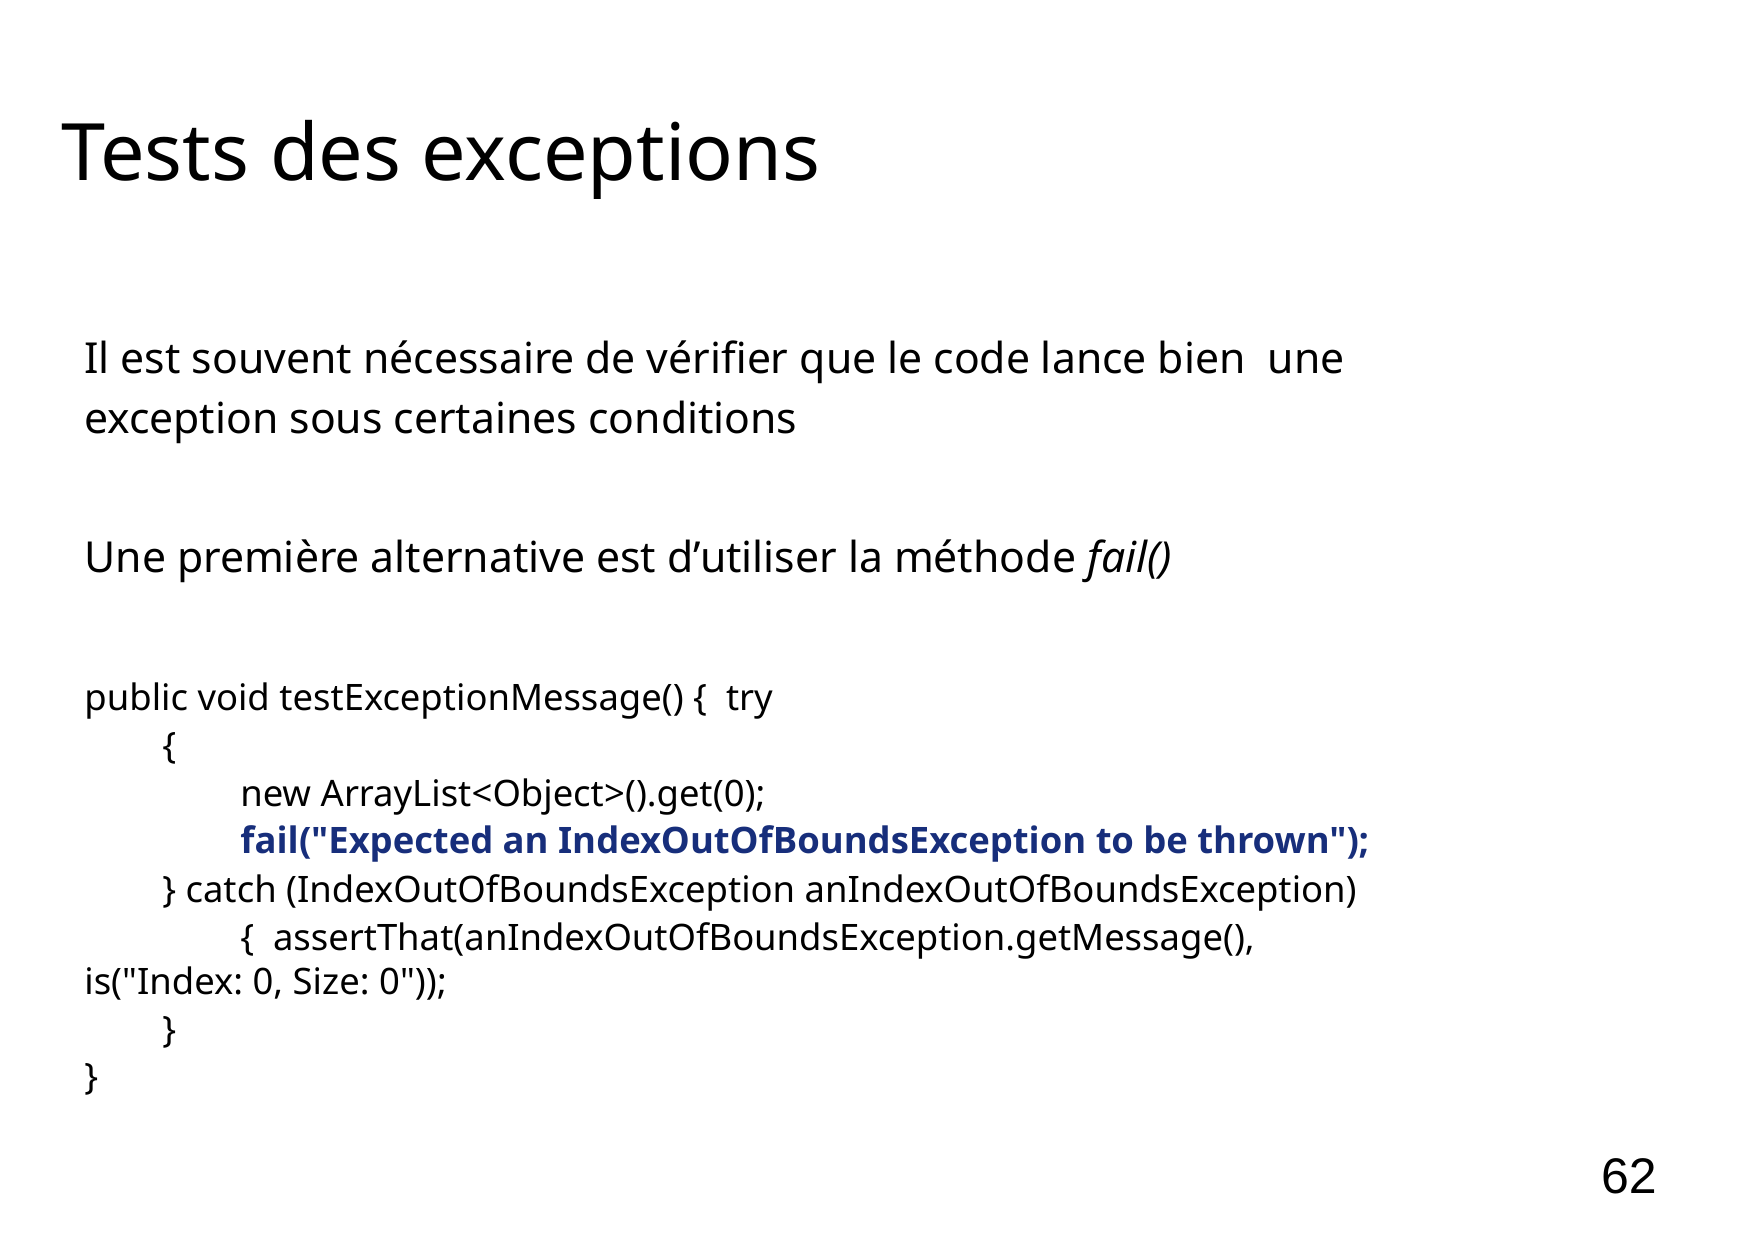

# Tests des exceptions
Il est souvent nécessaire de vérifier que le code lance bien une exception sous certaines conditions
Une première alternative est d’utiliser la méthode fail()
public void testExceptionMessage() { try {
new ArrayList<Object>().get(0);
fail("Expected an IndexOutOfBoundsException to be thrown");
} catch (IndexOutOfBoundsException anIndexOutOfBoundsException) { assertThat(anIndexOutOfBoundsException.getMessage(),
is("Index: 0, Size: 0"));
}
}
62